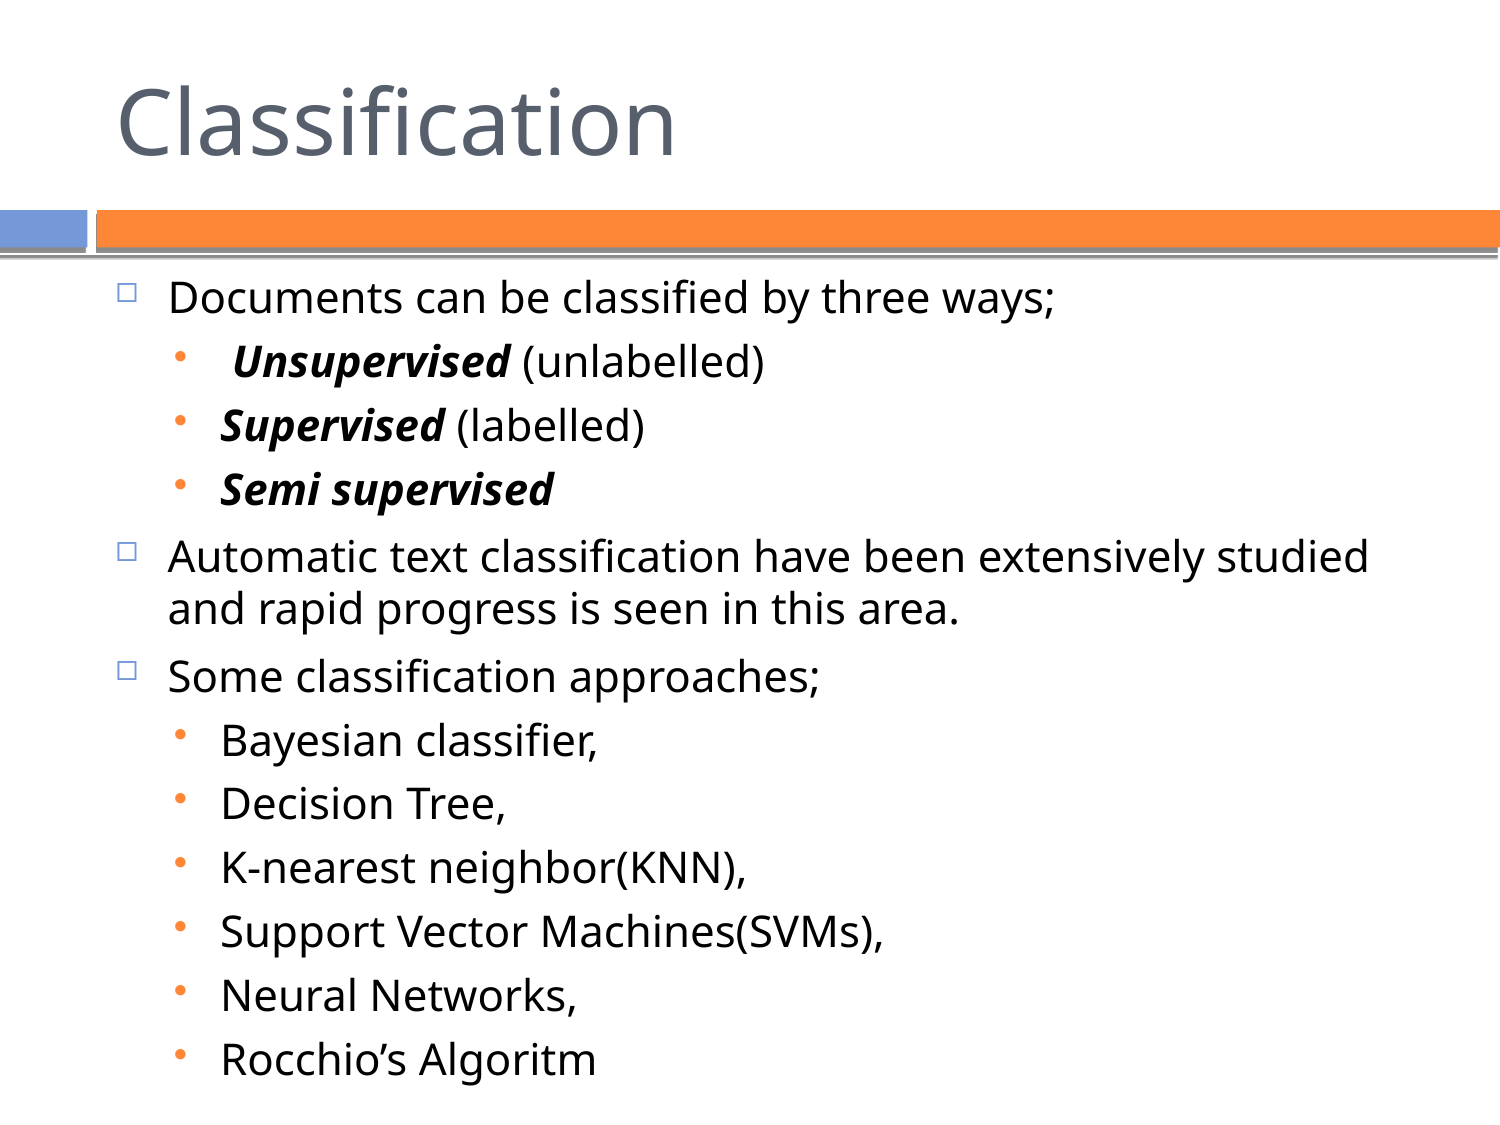

# Classification
Documents can be classified by three ways;
 Unsupervised (unlabelled)
Supervised (labelled)
Semi supervised
Automatic text classification have been extensively studied and rapid progress is seen in this area.
Some classification approaches;
Bayesian classifier,
Decision Tree,
K-nearest neighbor(KNN),
Support Vector Machines(SVMs),
Neural Networks,
Rocchio’s Algoritm